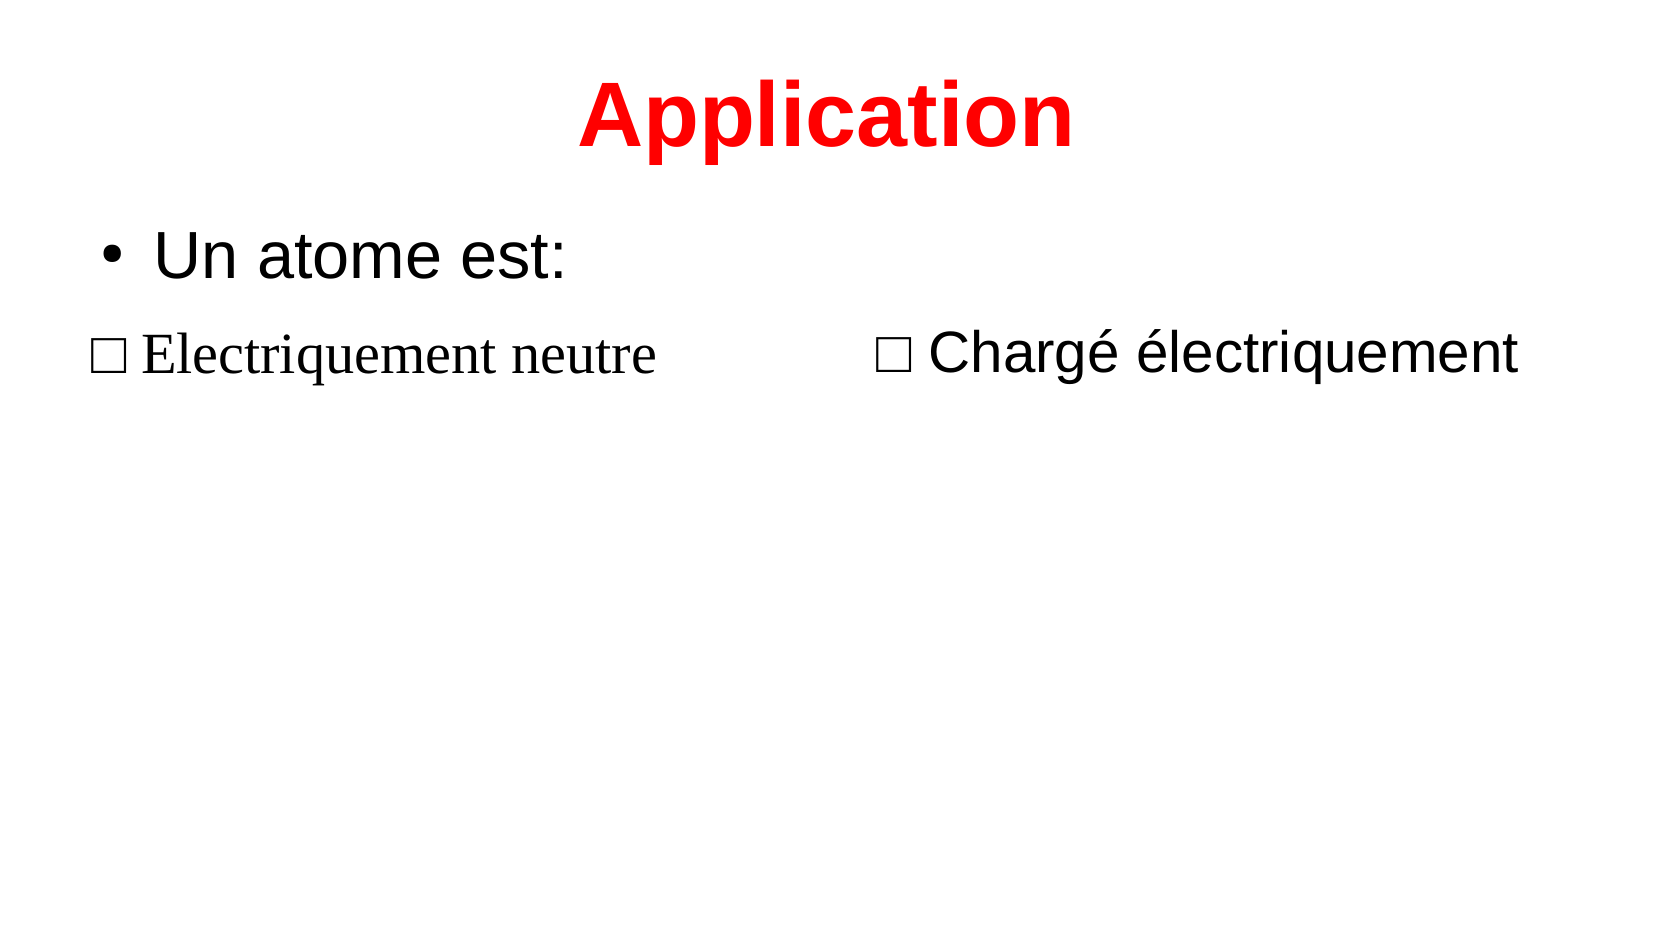

# Application
Un atome est:
□ Chargé électriquement
□ Electriquement neutre